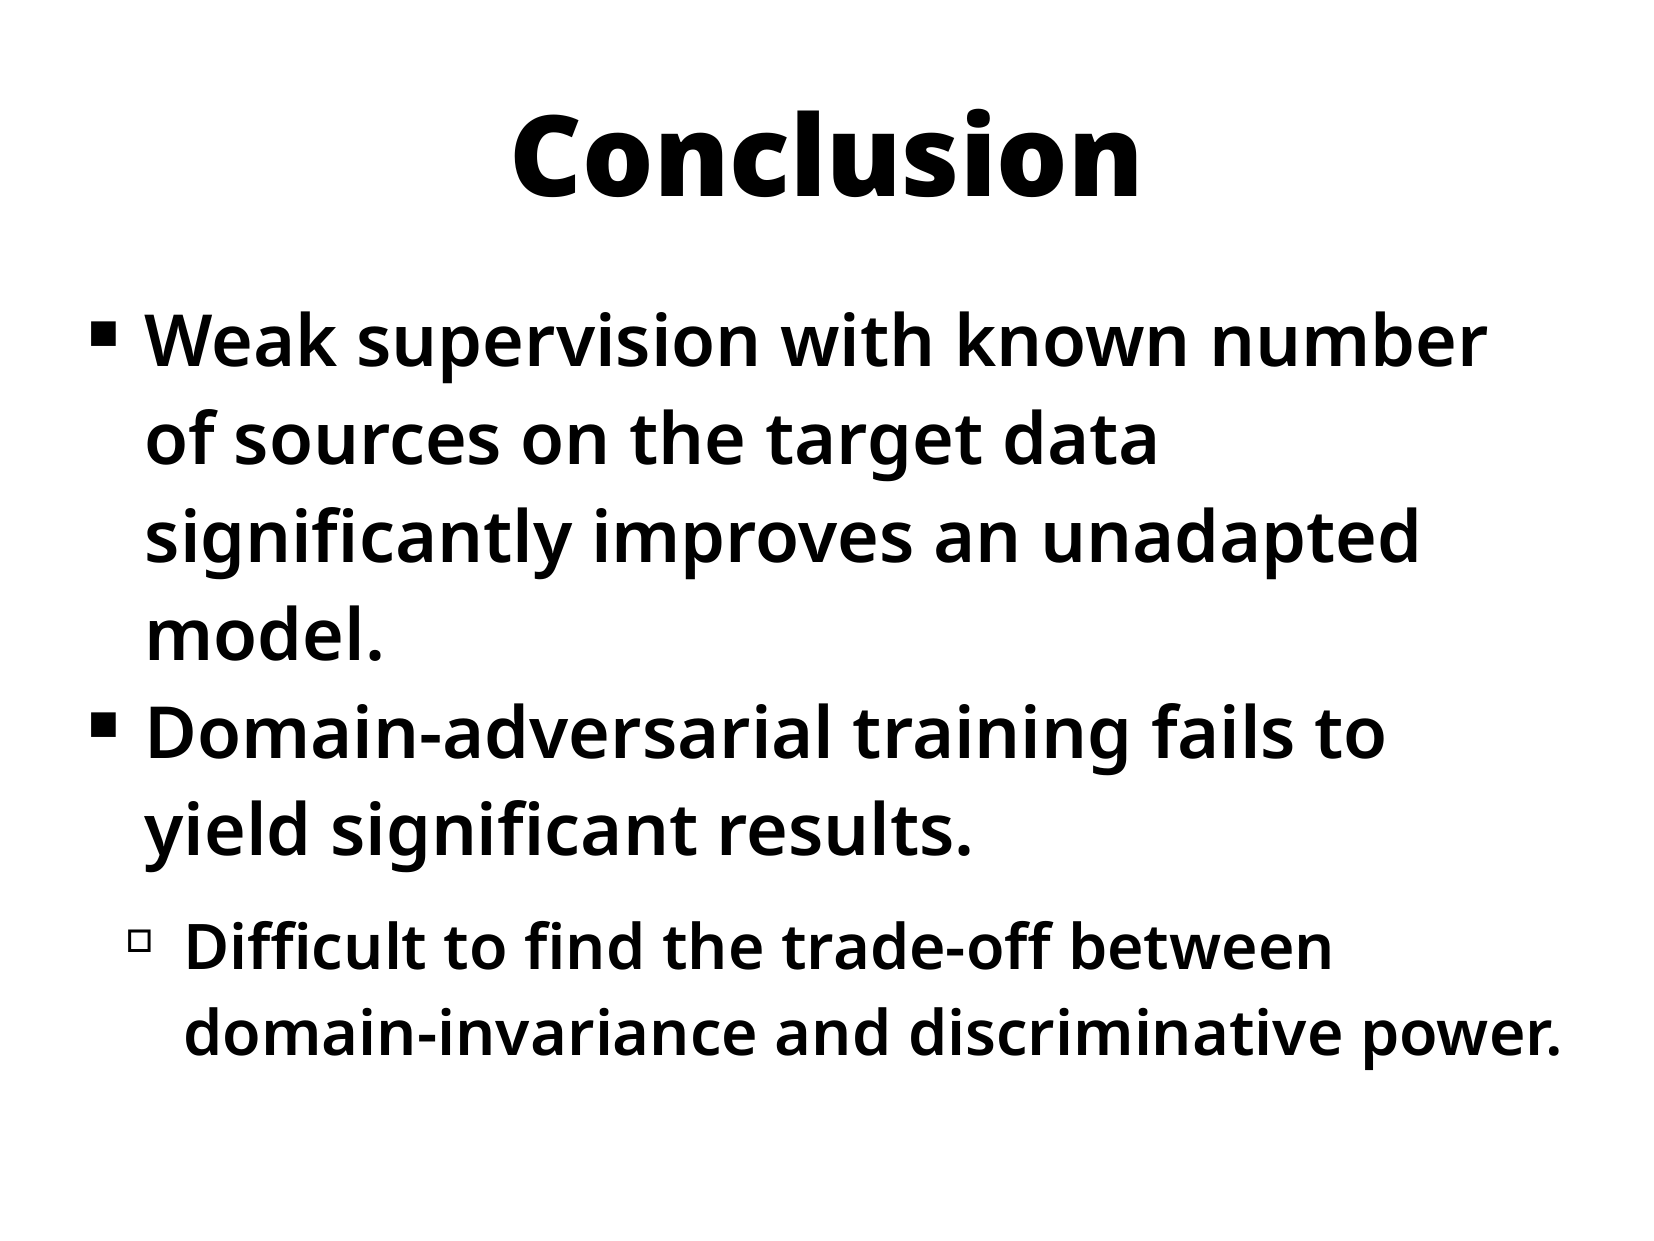

# Conclusion
Weak supervision with known number of sources on the target data significantly improves an unadapted model.
Domain-adversarial training fails to yield significant results.
Difficult to find the trade-off between domain-invariance and discriminative power.